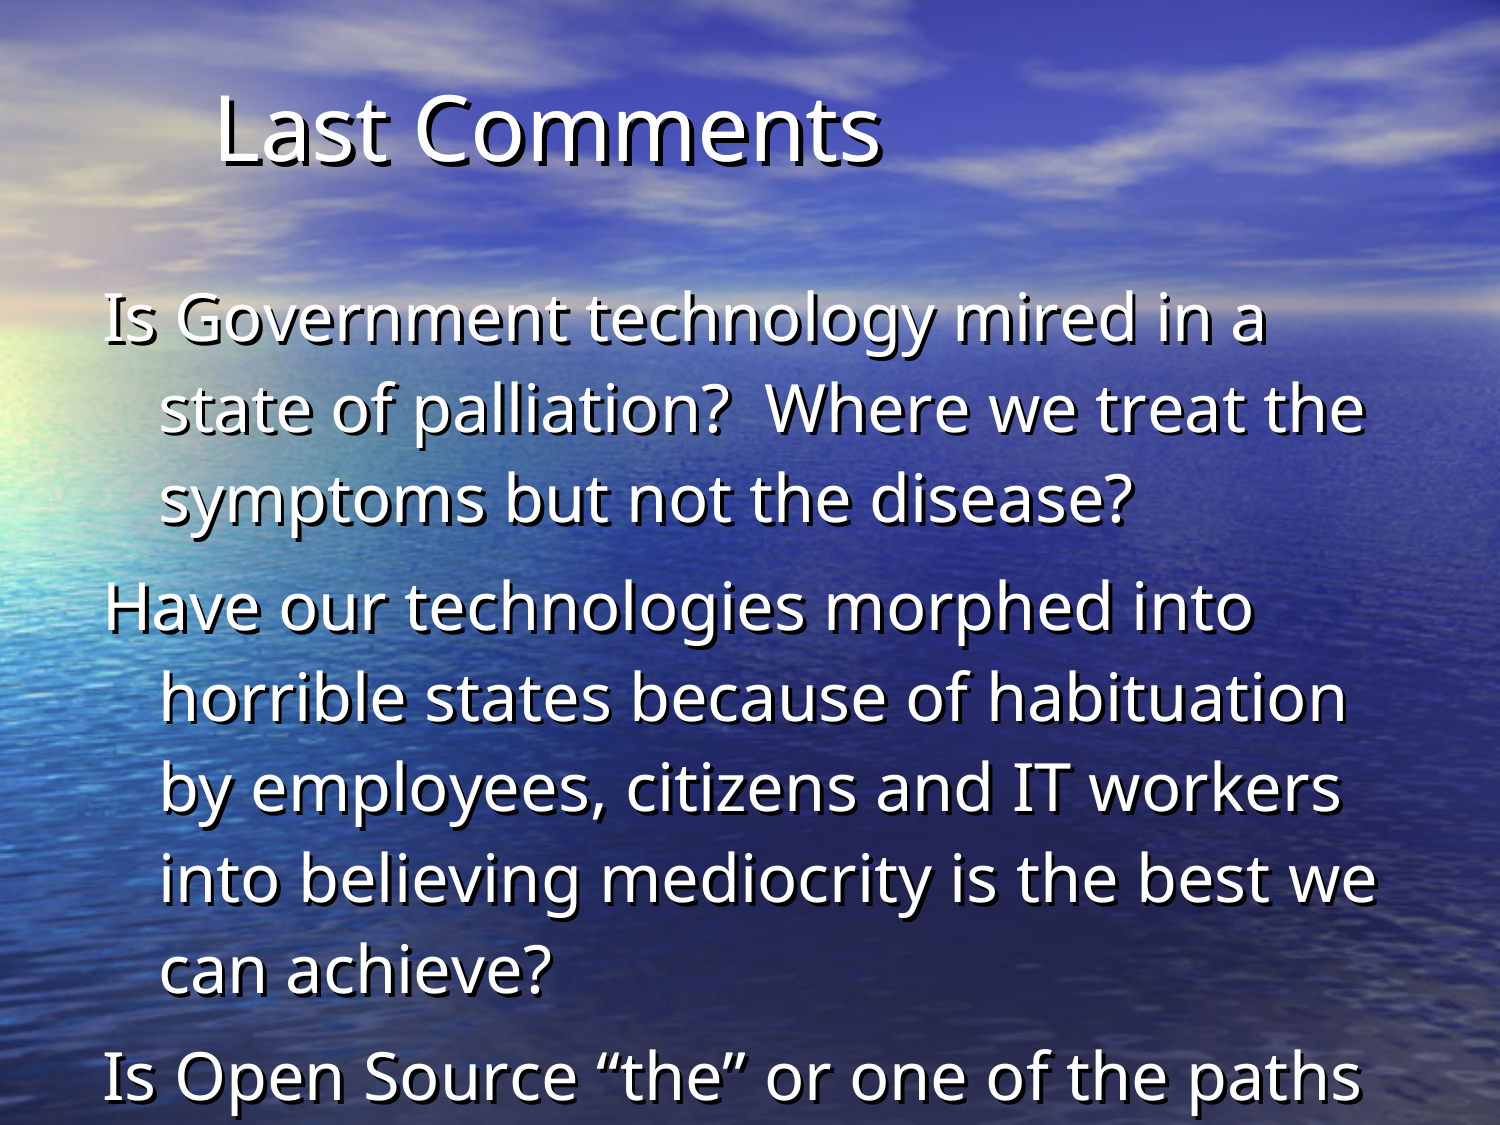

# Last Comments
Is Government technology mired in a state of palliation? Where we treat the symptoms but not the disease?
Have our technologies morphed into horrible states because of habituation by employees, citizens and IT workers into believing mediocrity is the best we can achieve?
Is Open Source “the” or one of the paths to technological prophylaxis?